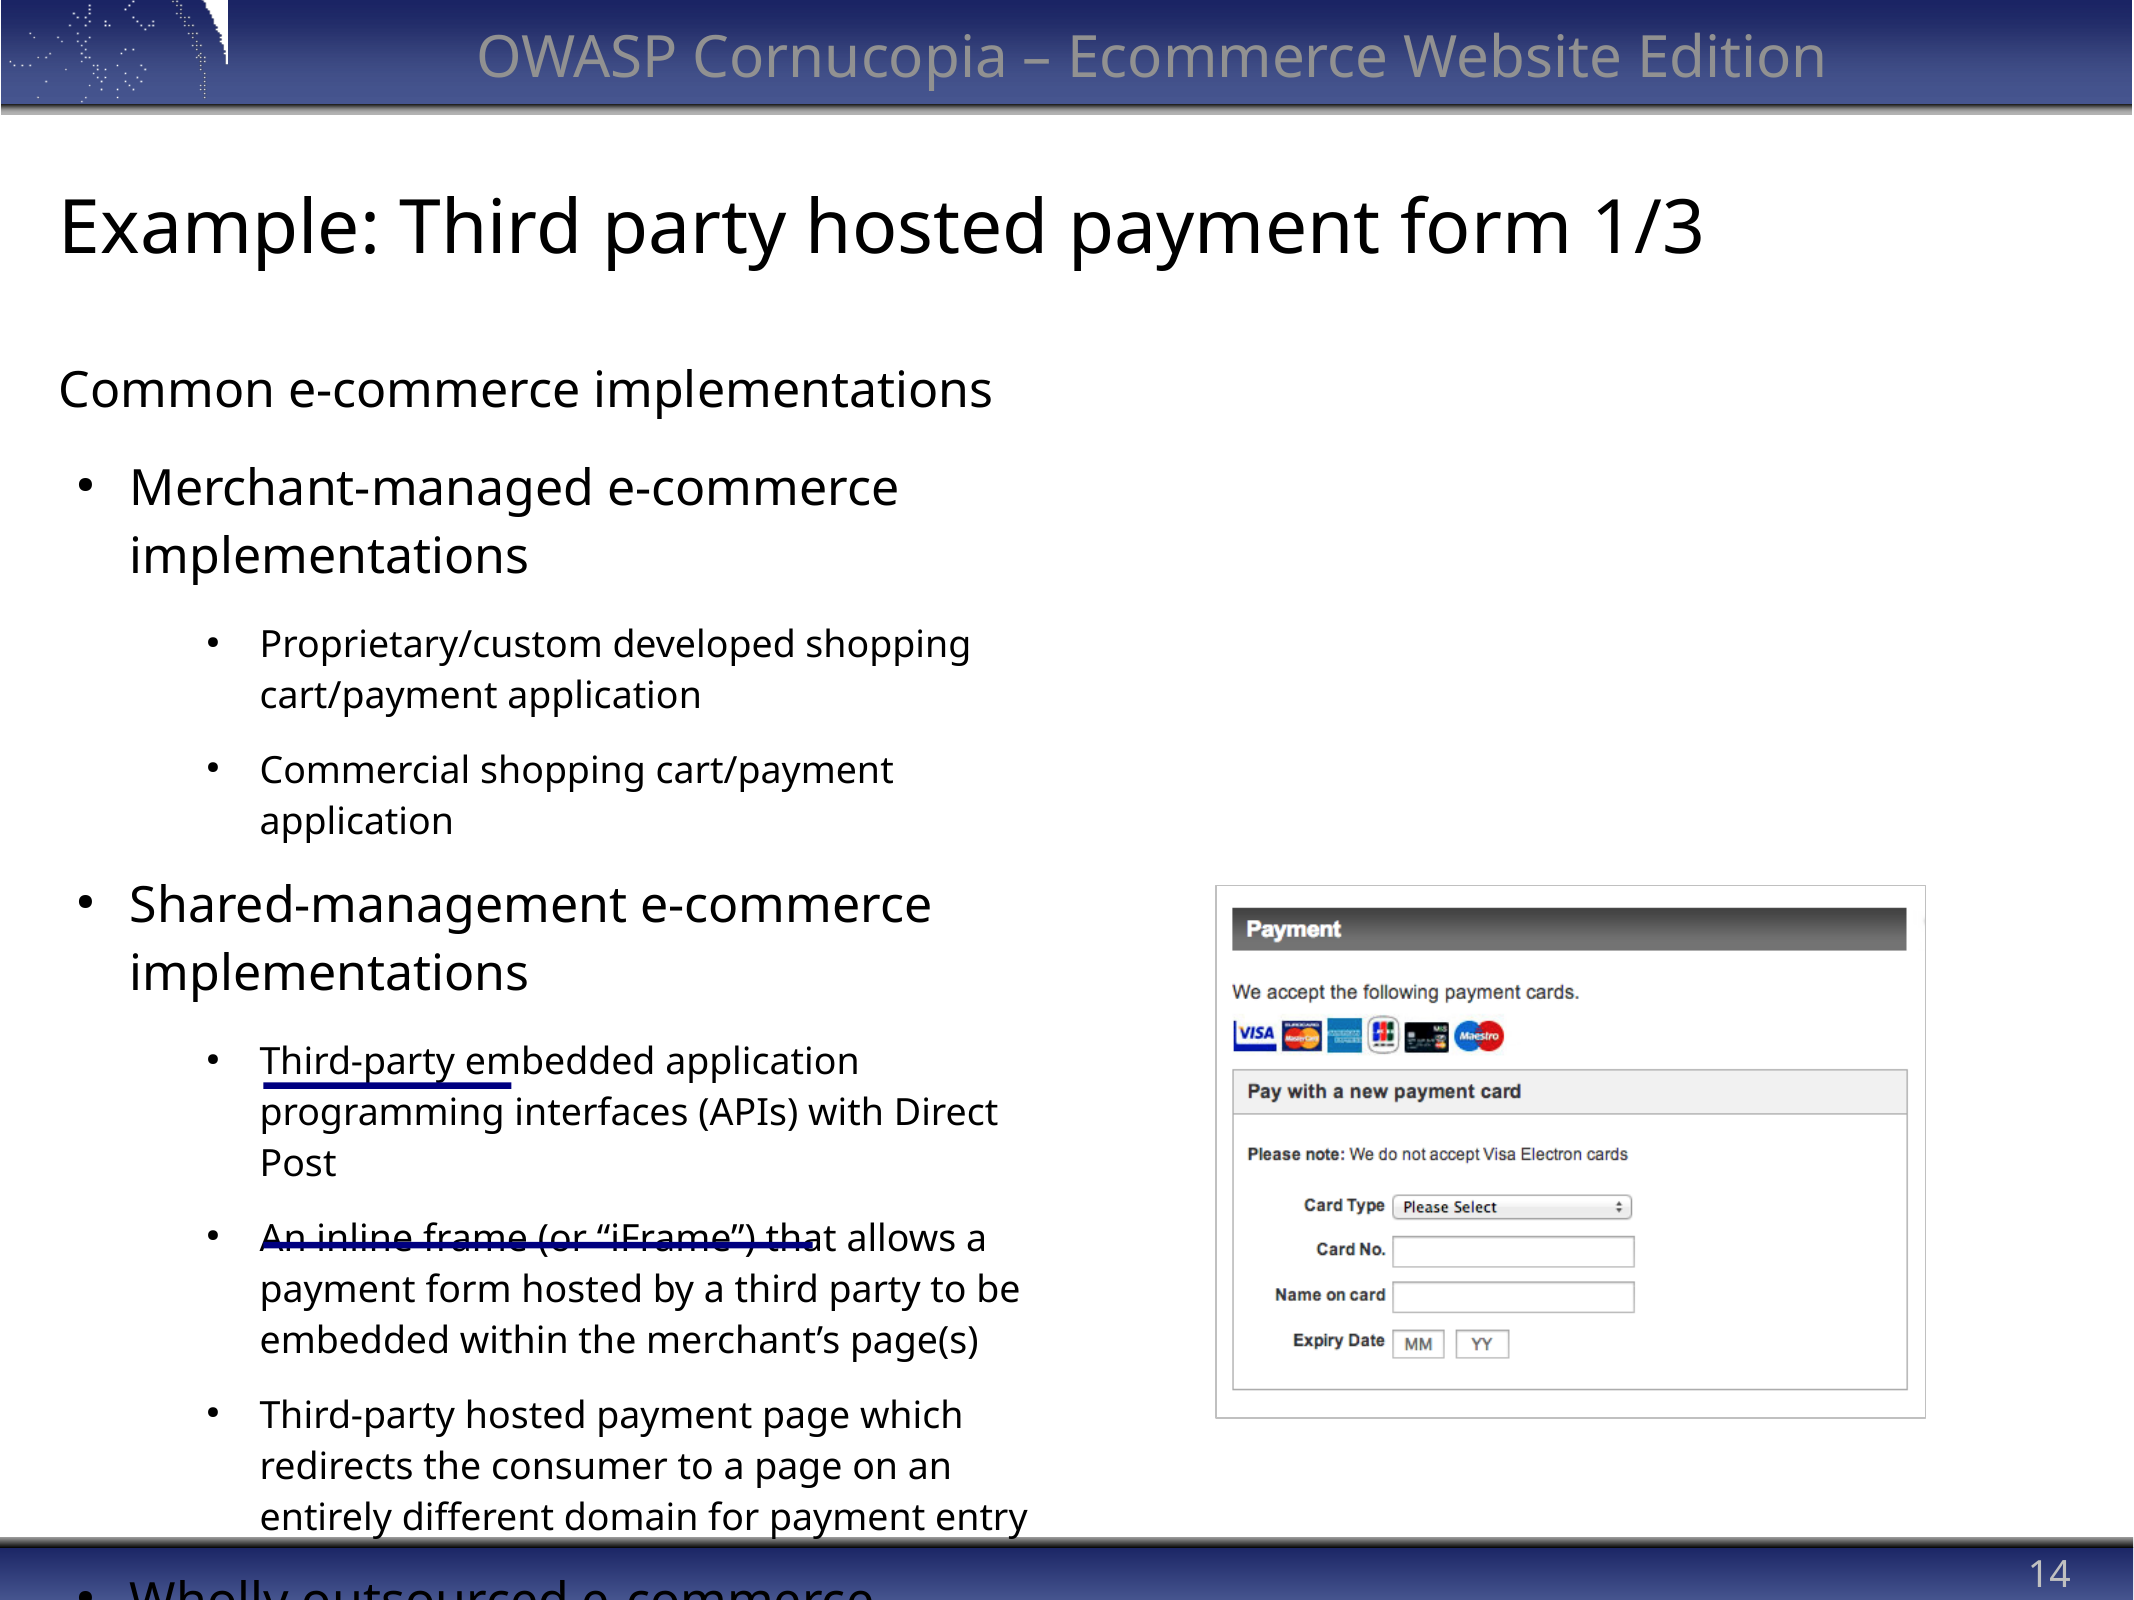

# Example: Third party hosted payment form 1/3
Common e-commerce implementations
Merchant-managed e-commerce implementations
Proprietary/custom developed shopping cart/payment application
Commercial shopping cart/payment application
Shared-management e-commerce implementations
Third-party embedded application programming interfaces (APIs) with Direct Post
An inline frame (or “iFrame”) that allows a payment form hosted by a third party to be embedded within the merchant’s page(s)
Third-party hosted payment page which redirects the consumer to a page on an entirely different domain for payment entry
Wholly outsourced e-commerce implementations